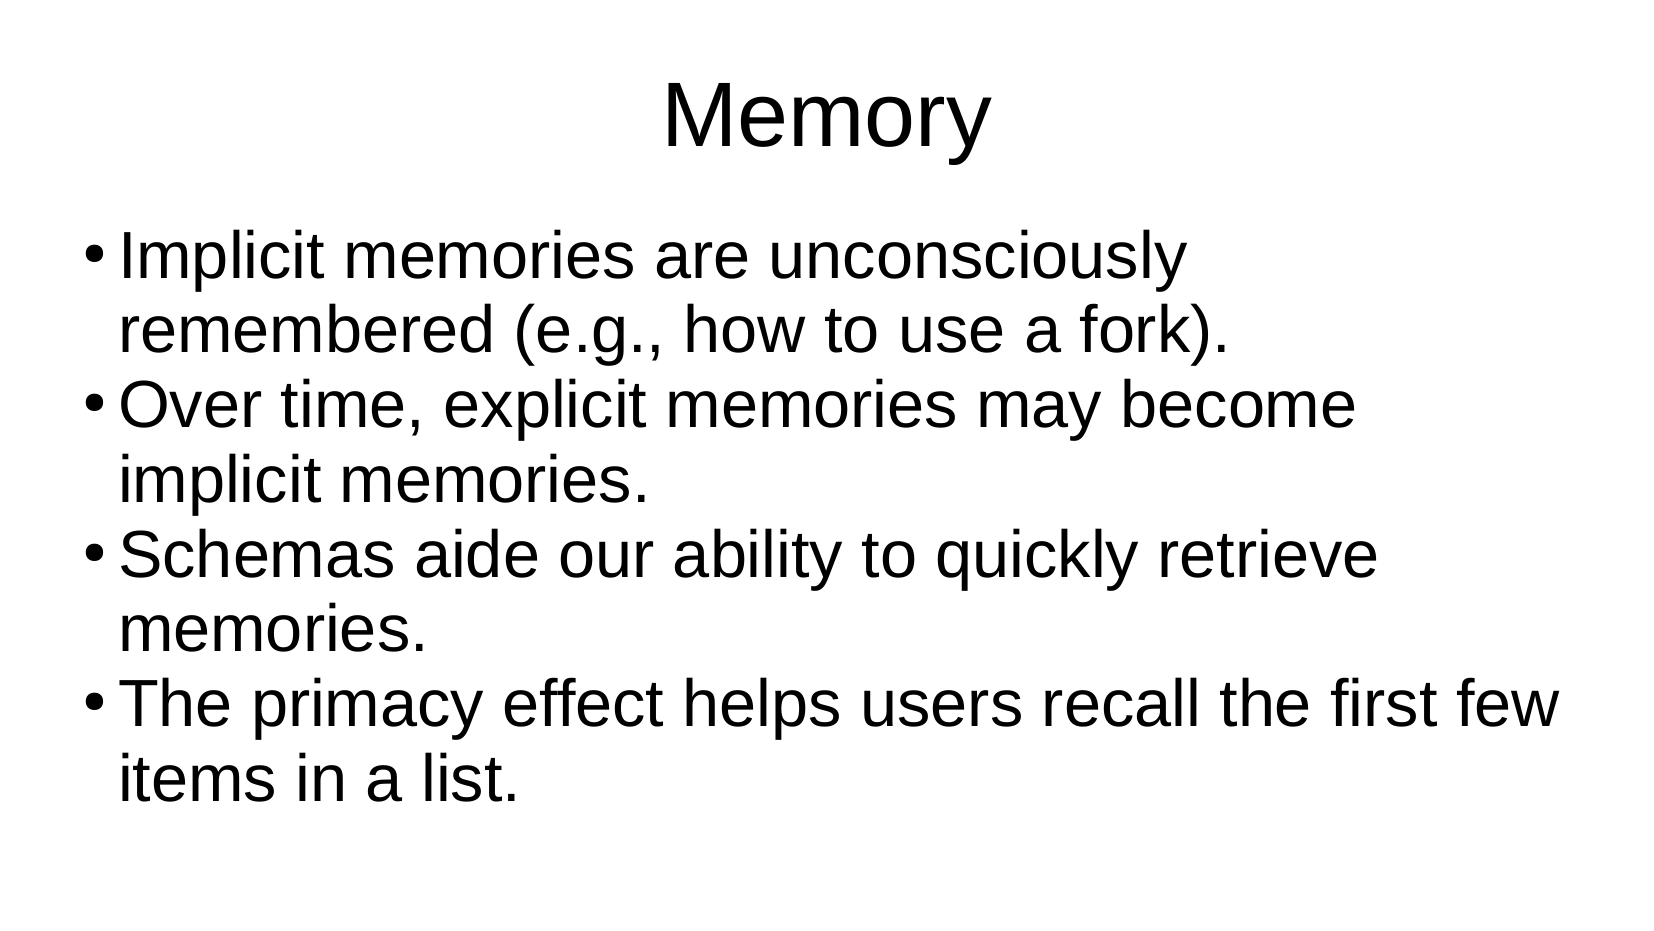

# Memory
Implicit memories are unconsciously remembered (e.g., how to use a fork).
Over time, explicit memories may become implicit memories.
Schemas aide our ability to quickly retrieve memories.
The primacy effect helps users recall the first few items in a list.